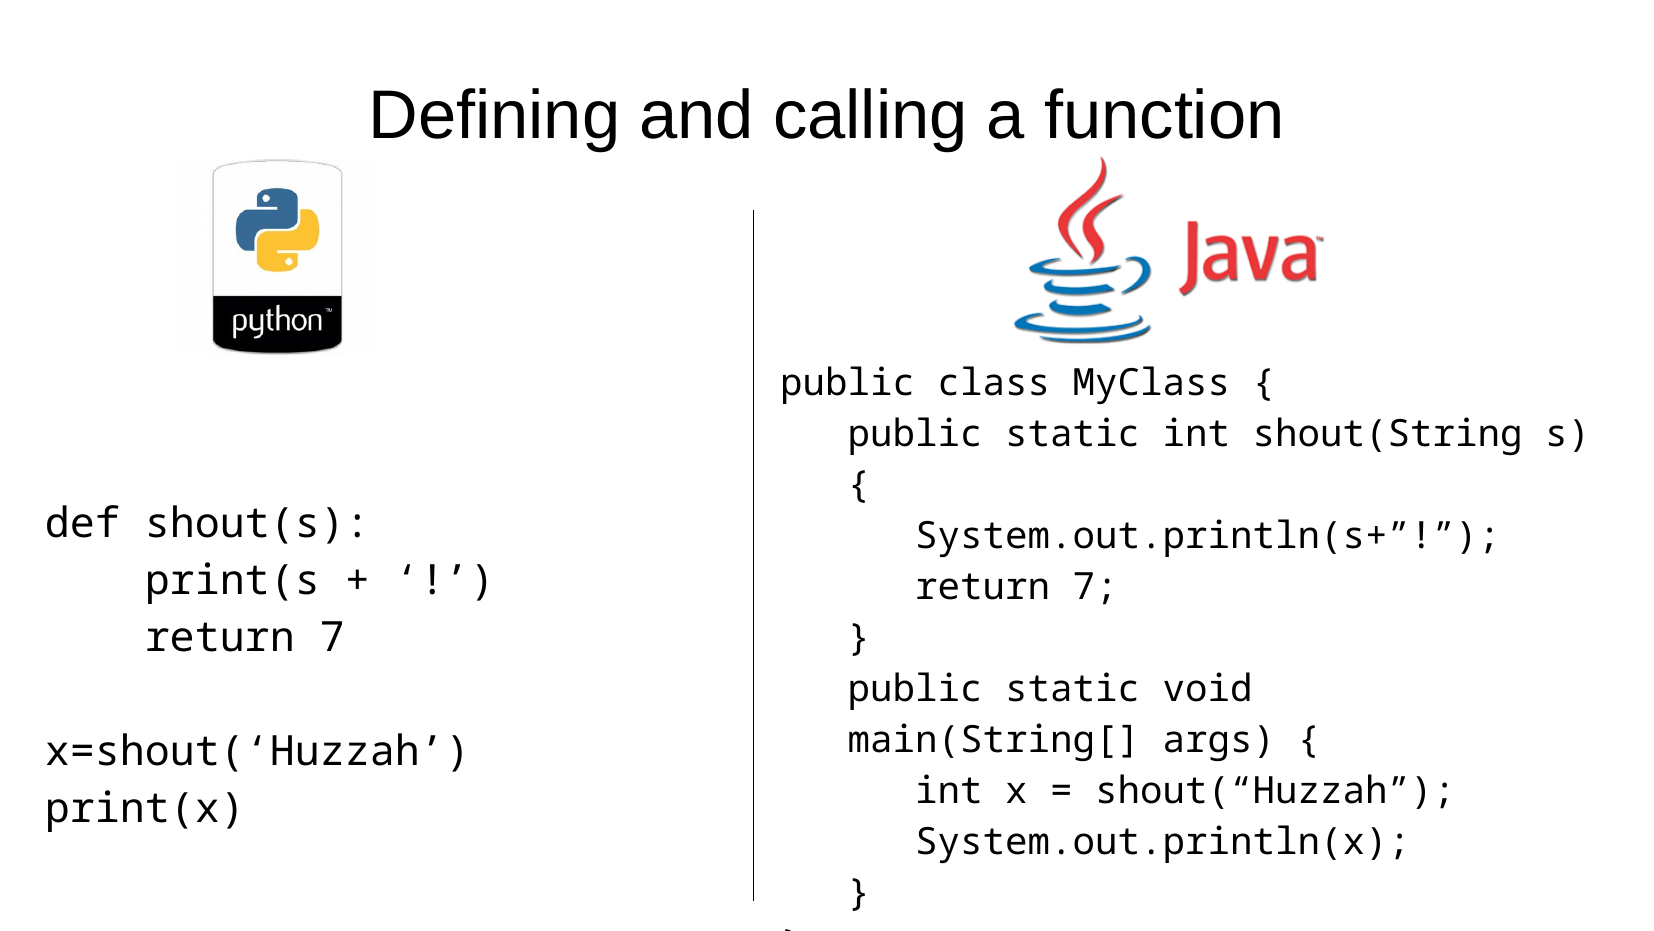

# Defining and calling a function
public class MyClass {
 public static int shout(String s)
 {
 System.out.println(s+”!”);
 return 7;
 }
 public static void
 main(String[] args) {
 int x = shout(“Huzzah”);
 System.out.println(x);
 }
}
def shout(s):
 print(s + ‘!’)
 return 7
x=shout(‘Huzzah’)
print(x)